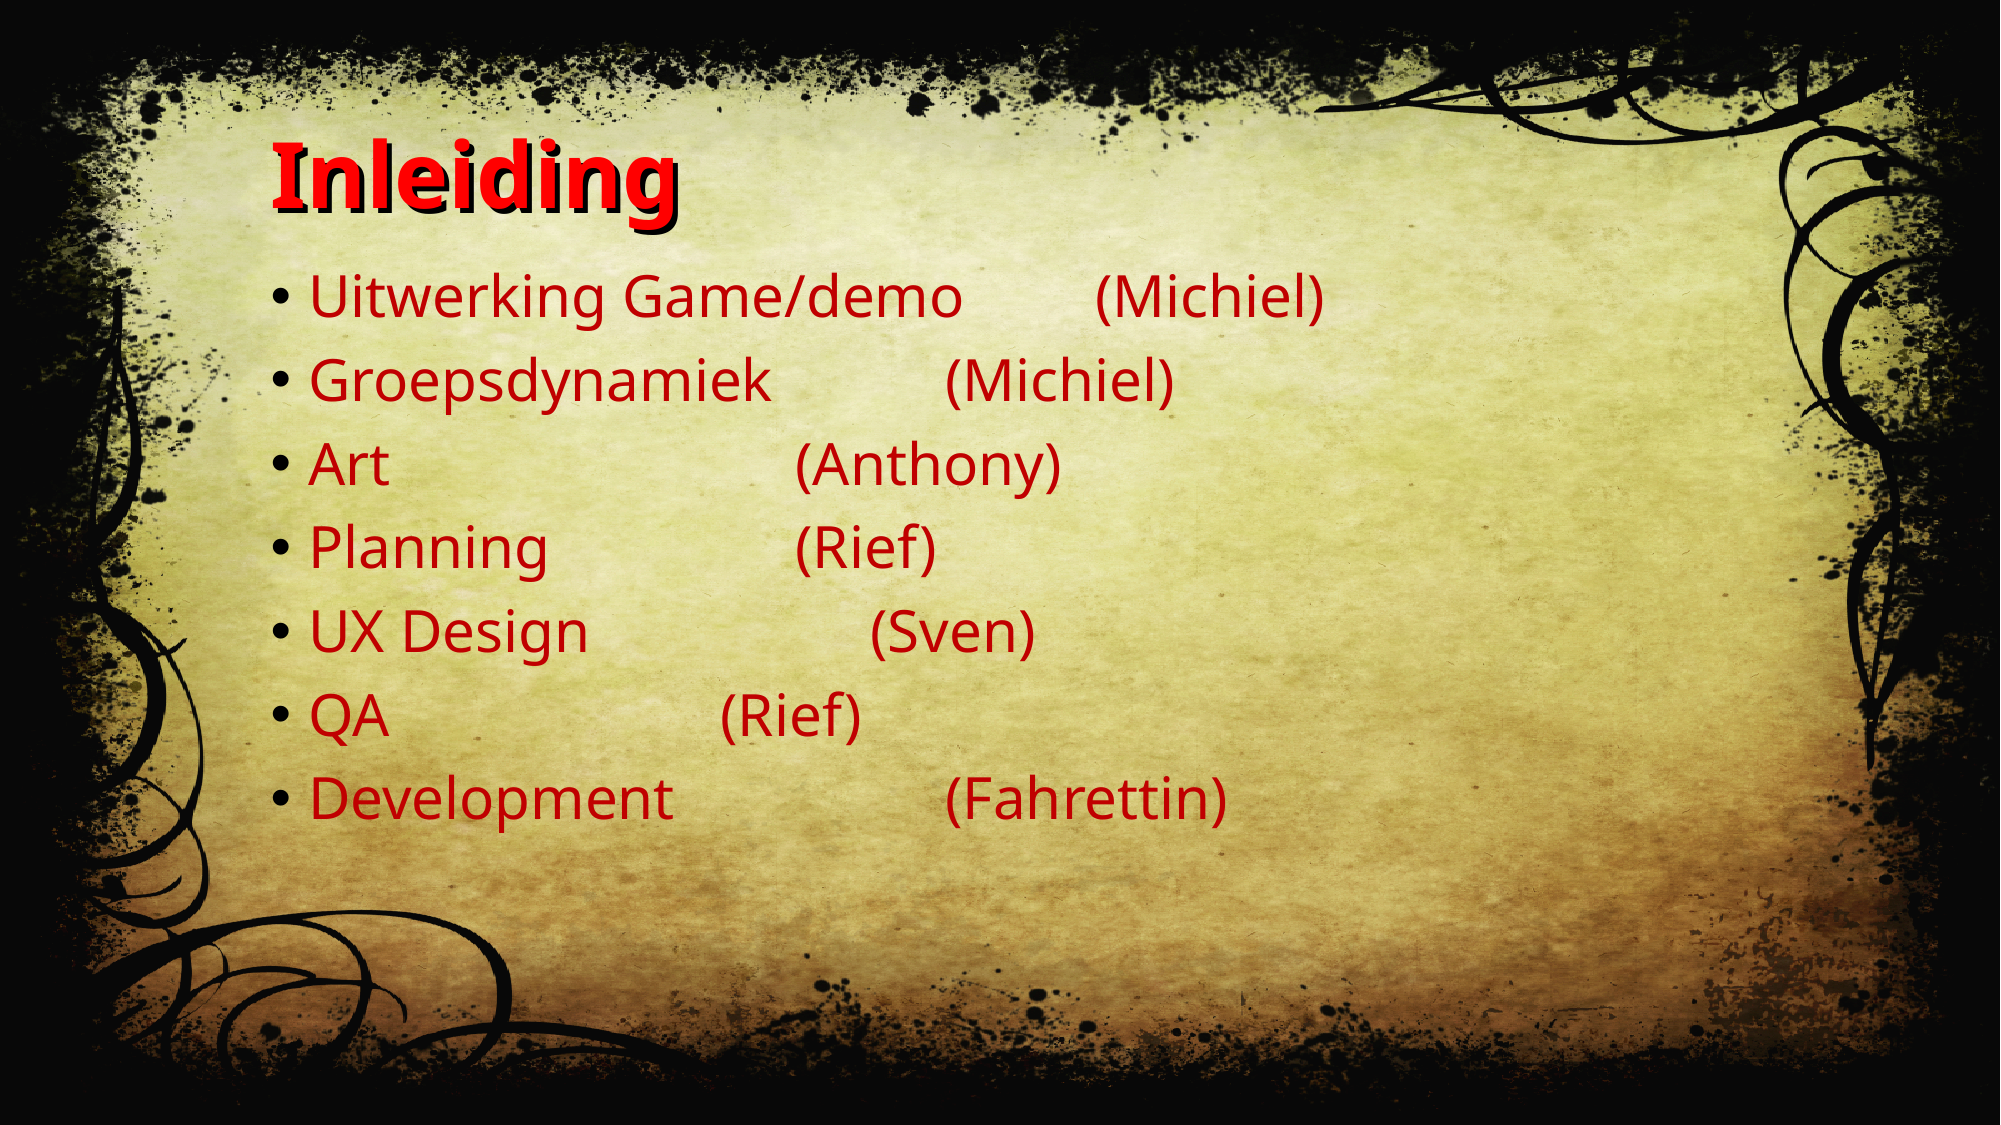

# Inleiding
Uitwerking Game/demo		(Michiel)
Groepsdynamiek			(Michiel)
Art 				(Anthony)
Planning 			(Rief)
UX Design				(Sven)
QA 					(Rief)
Development 		(Fahrettin)